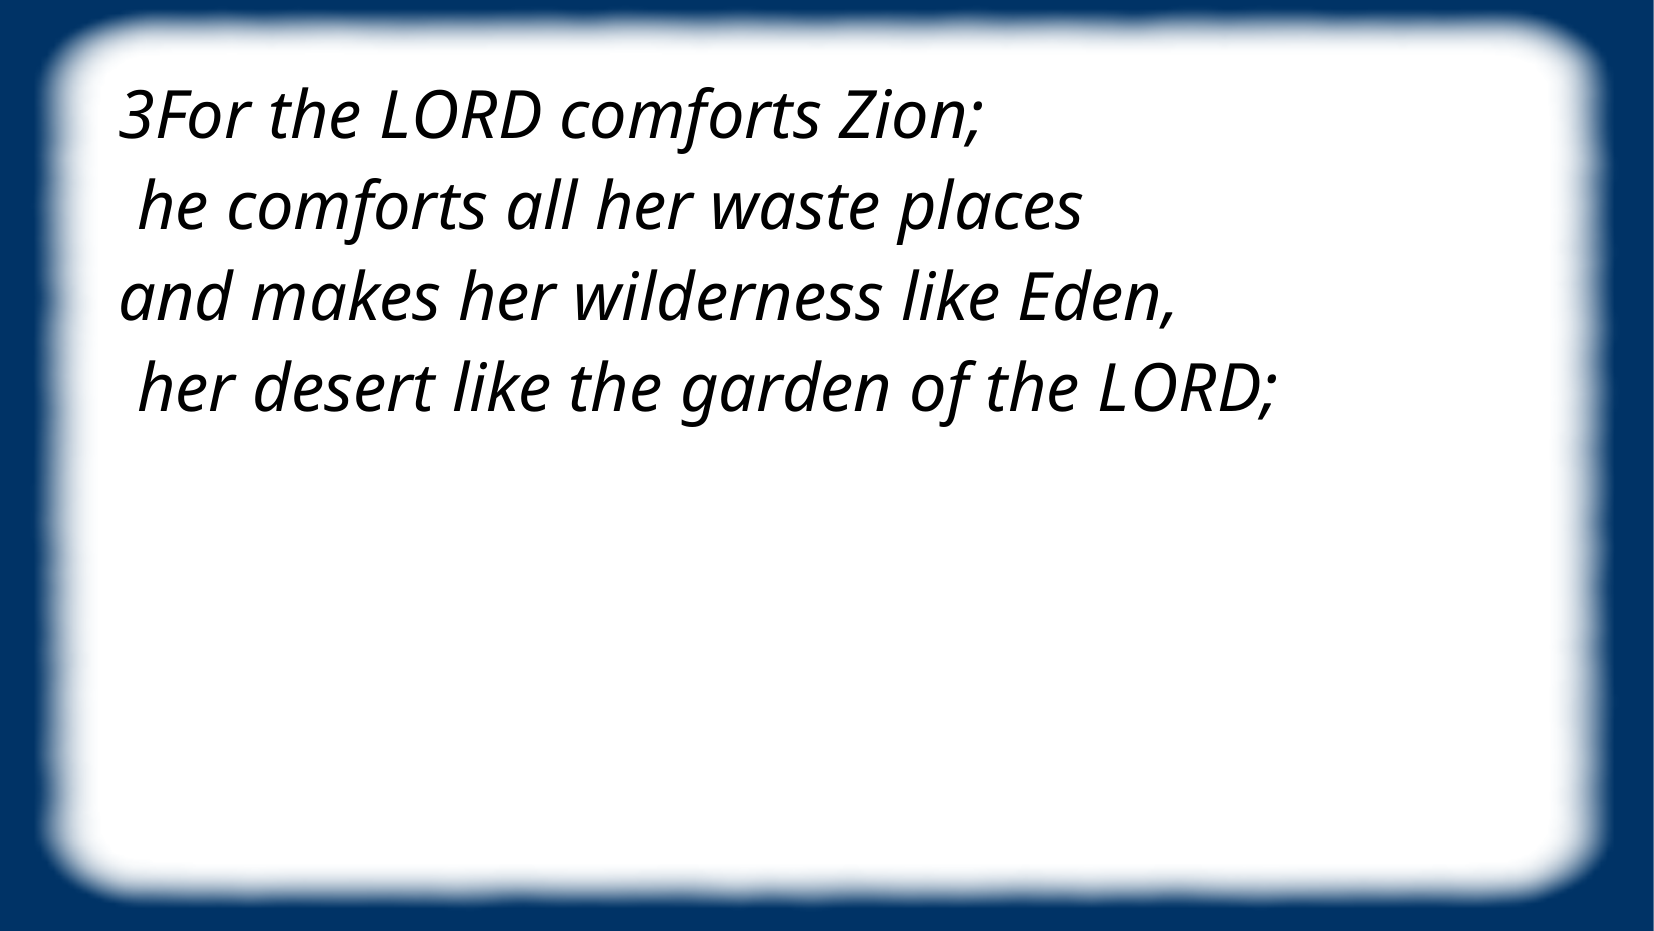

3For the LORD comforts Zion;
he comforts all her waste places
and makes her wilderness like Eden,
her desert like the garden of the LORD;